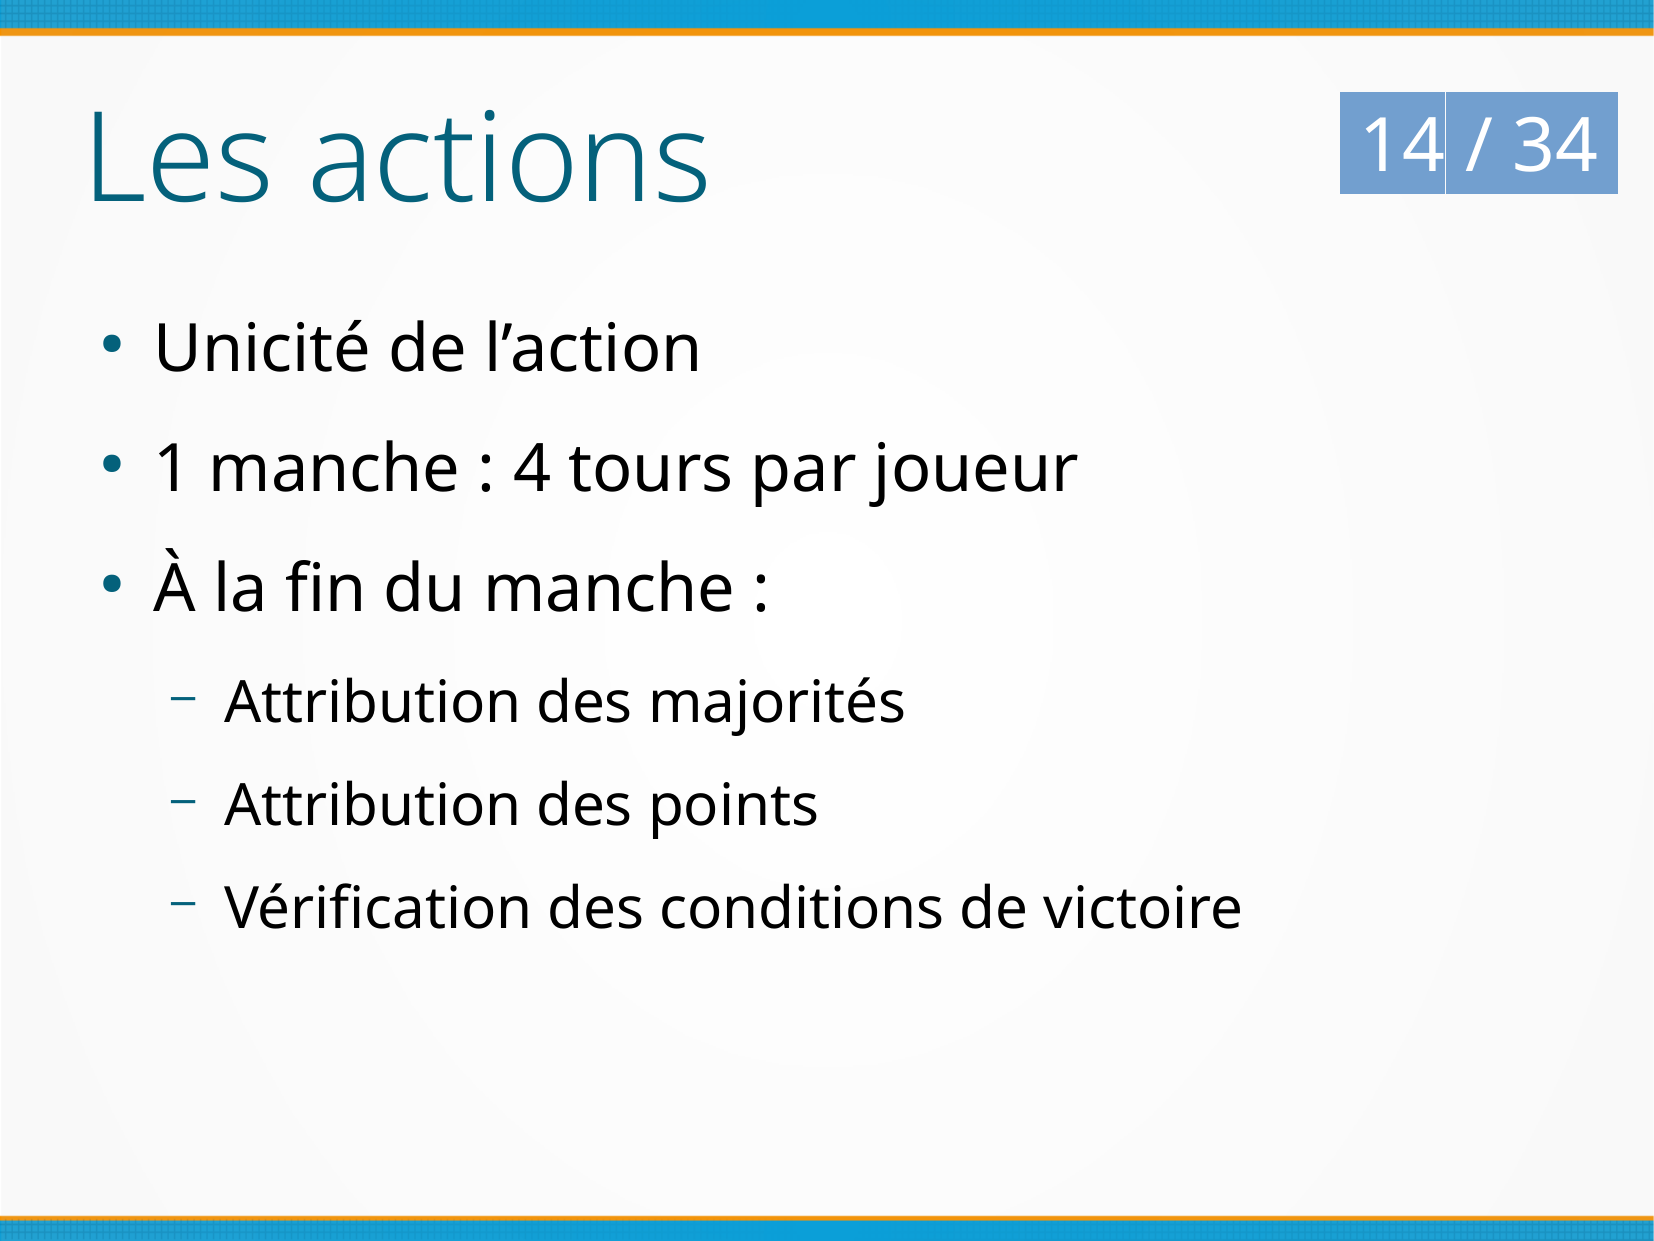

# Les actions
14
Unicité de l’action
1 manche : 4 tours par joueur
À la fin du manche :
Attribution des majorités
Attribution des points
Vérification des conditions de victoire